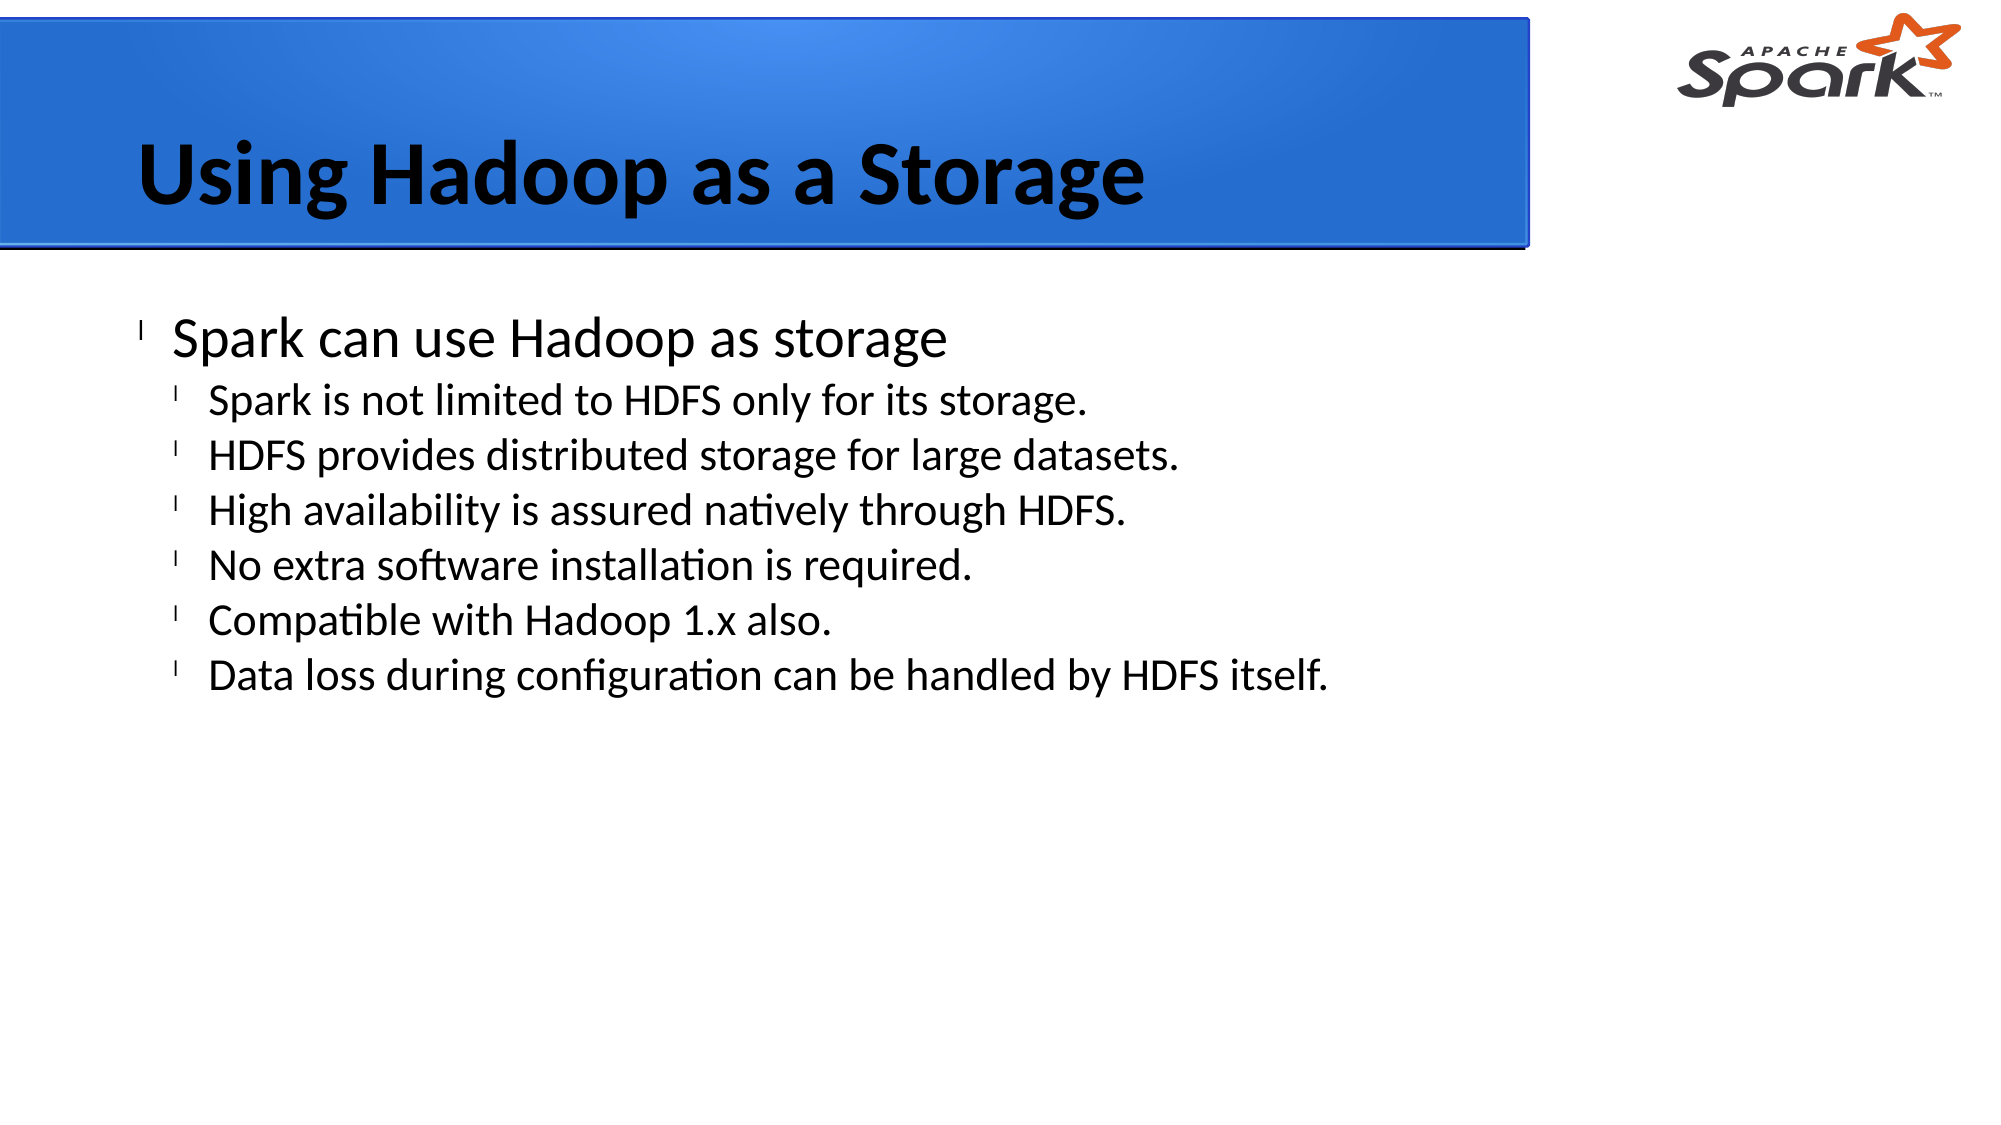

Using Hadoop as a Storage
Spark can use Hadoop as storage
Spark is not limited to HDFS only for its storage.
HDFS provides distributed storage for large datasets.
High availability is assured natively through HDFS.
No extra software installation is required.
Compatible with Hadoop 1.x also.
Data loss during configuration can be handled by HDFS itself.